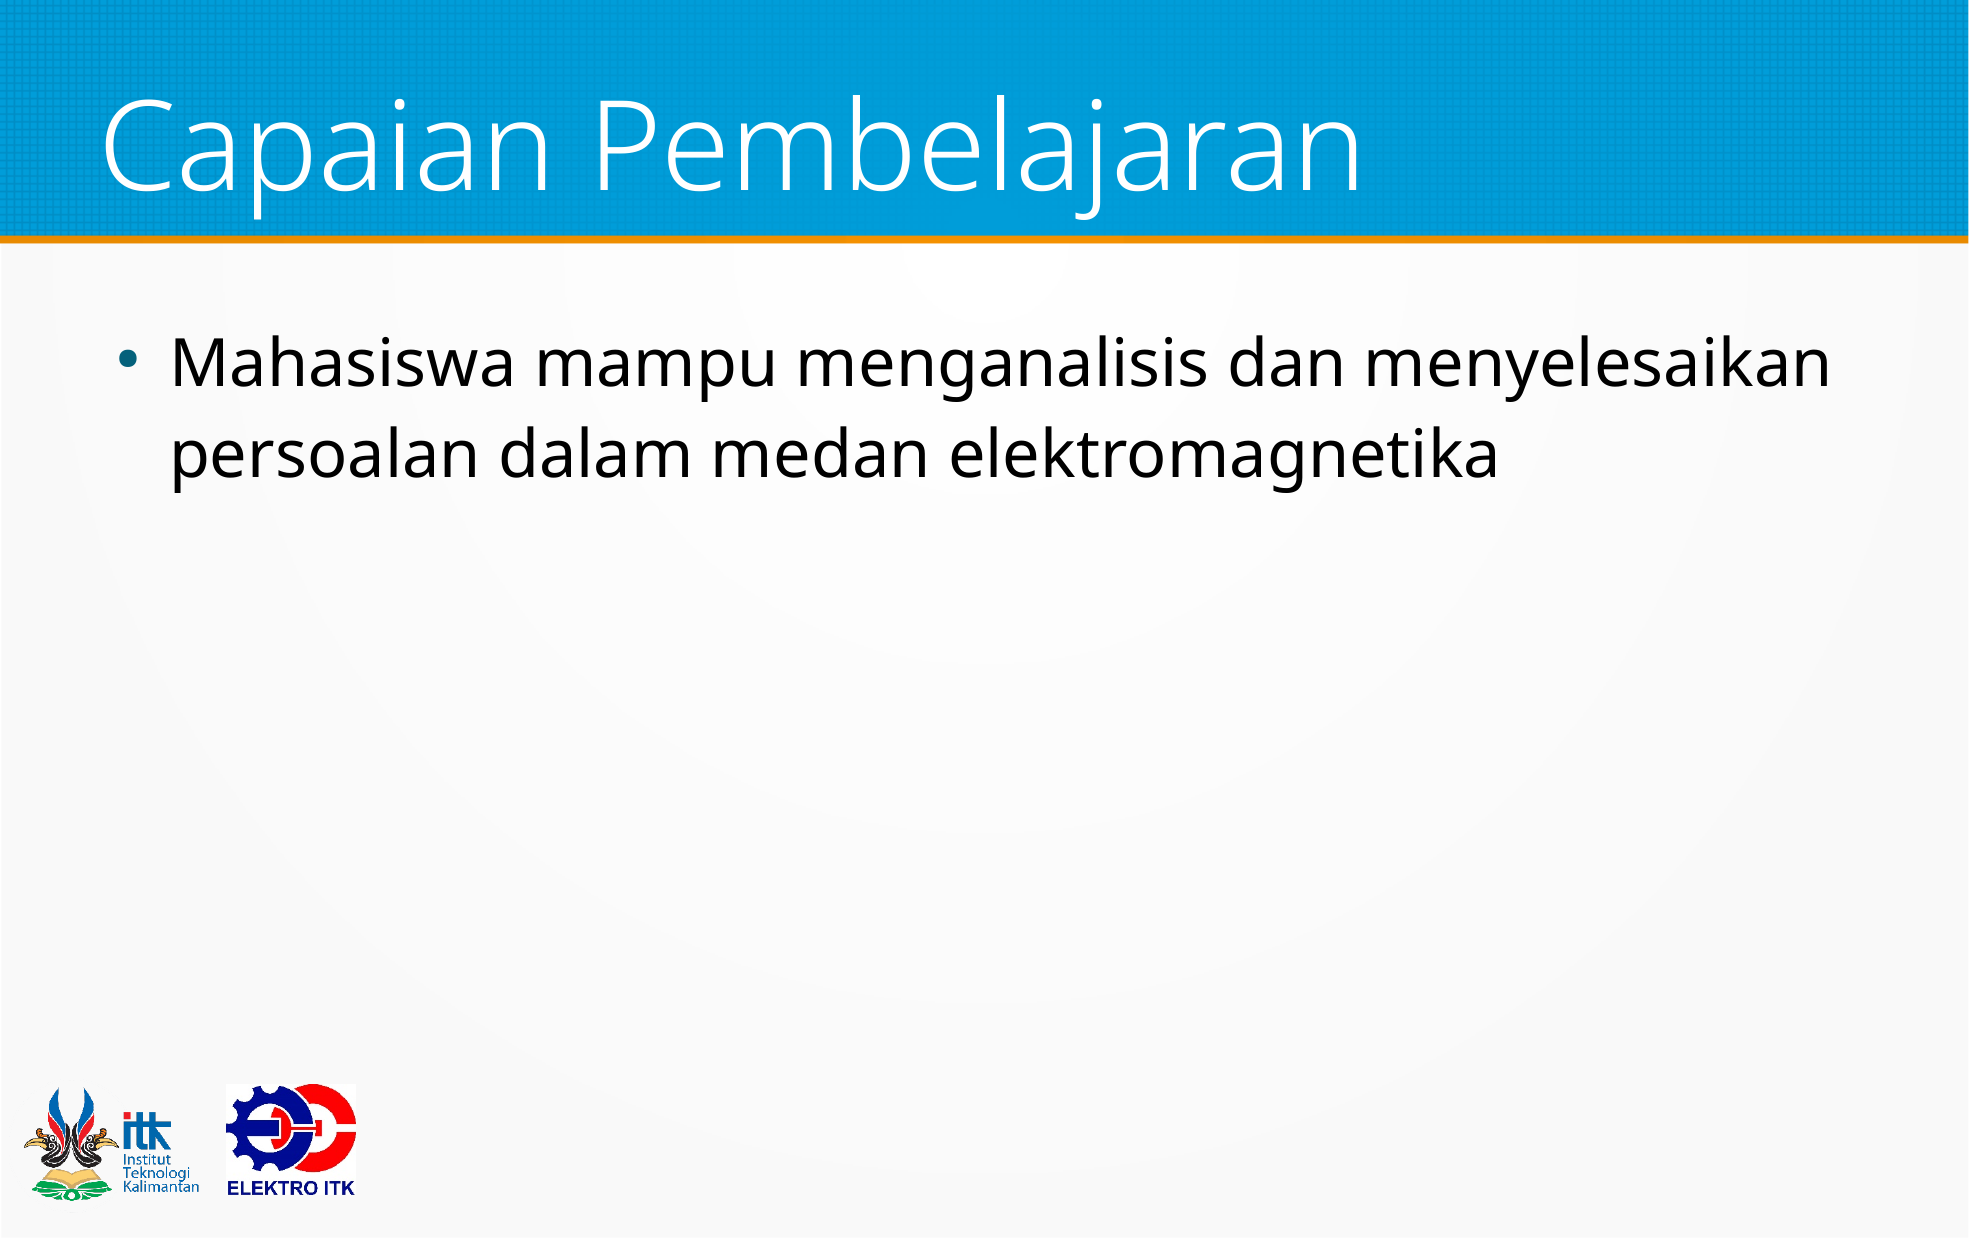

# Capaian Pembelajaran
Mahasiswa mampu menganalisis dan menyelesaikan persoalan dalam medan elektromagnetika